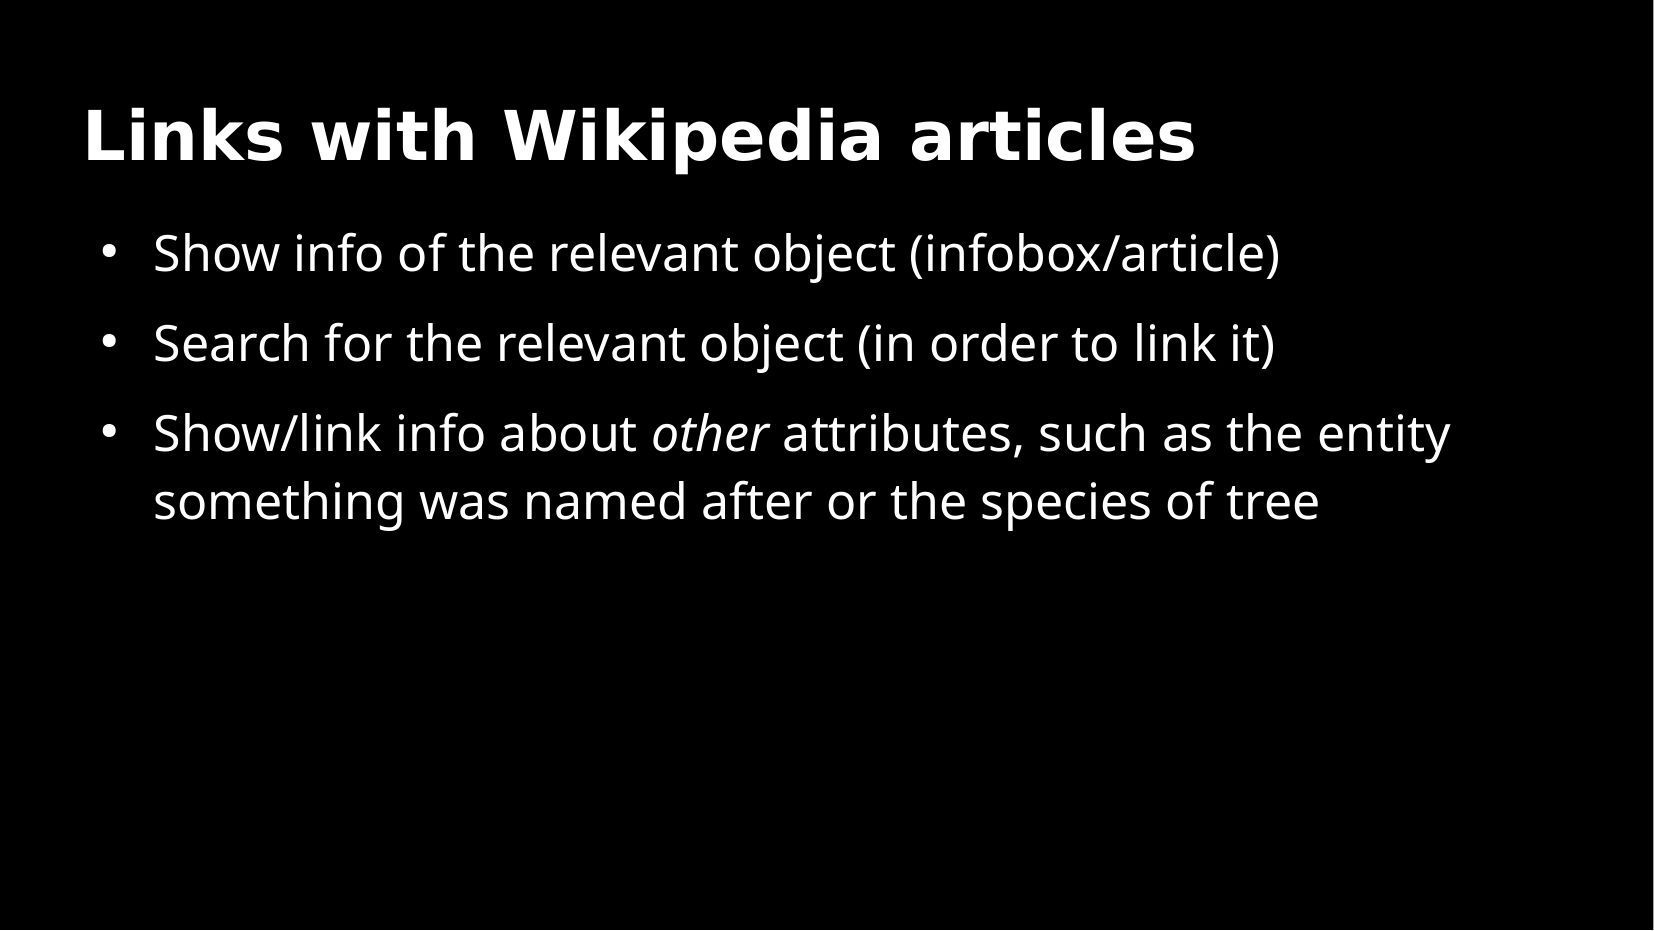

# Links with Wikipedia articles
Show info of the relevant object (infobox/article)
Search for the relevant object (in order to link it)
Show/link info about other attributes, such as the entity something was named after or the species of tree